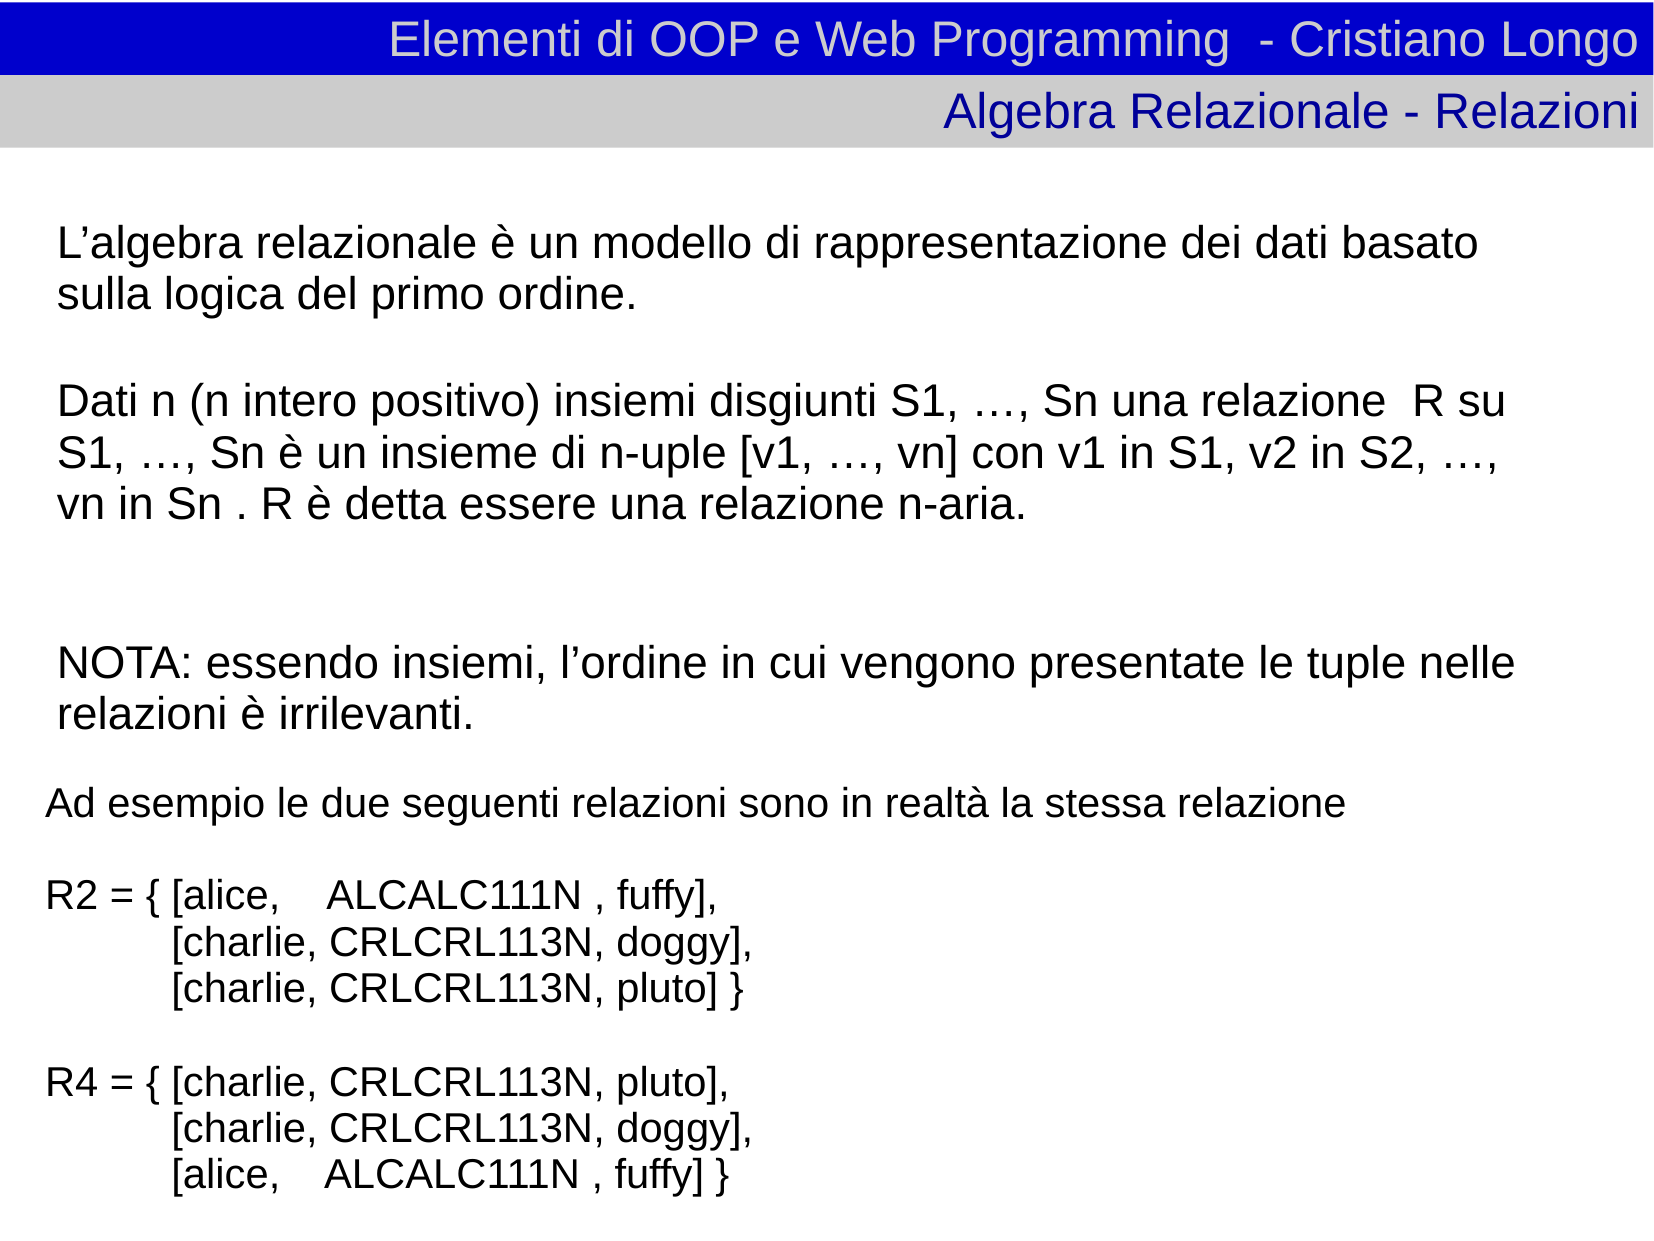

# Elementi di OOP e Web Programming - Cristiano Longo
Algebra Relazionale - Relazioni
L’algebra relazionale è un modello di rappresentazione dei dati basato sulla logica del primo ordine.
Dati n (n intero positivo) insiemi disgiunti S1, …, Sn una relazione R su S1, …, Sn è un insieme di n-uple [v1, …, vn] con v1 in S1, v2 in S2, …, vn in Sn . R è detta essere una relazione n-aria.
NOTA: essendo insiemi, l’ordine in cui vengono presentate le tuple nelle relazioni è irrilevanti.
Ad esempio le due seguenti relazioni sono in realtà la stessa relazione
R2 = { [alice, ALCALC111N , fuffy],
 [charlie, CRLCRL113N, doggy],
 [charlie, CRLCRL113N, pluto] }
R4 = { [charlie, CRLCRL113N, pluto],
 [charlie, CRLCRL113N, doggy],
 [alice, ALCALC111N , fuffy] }